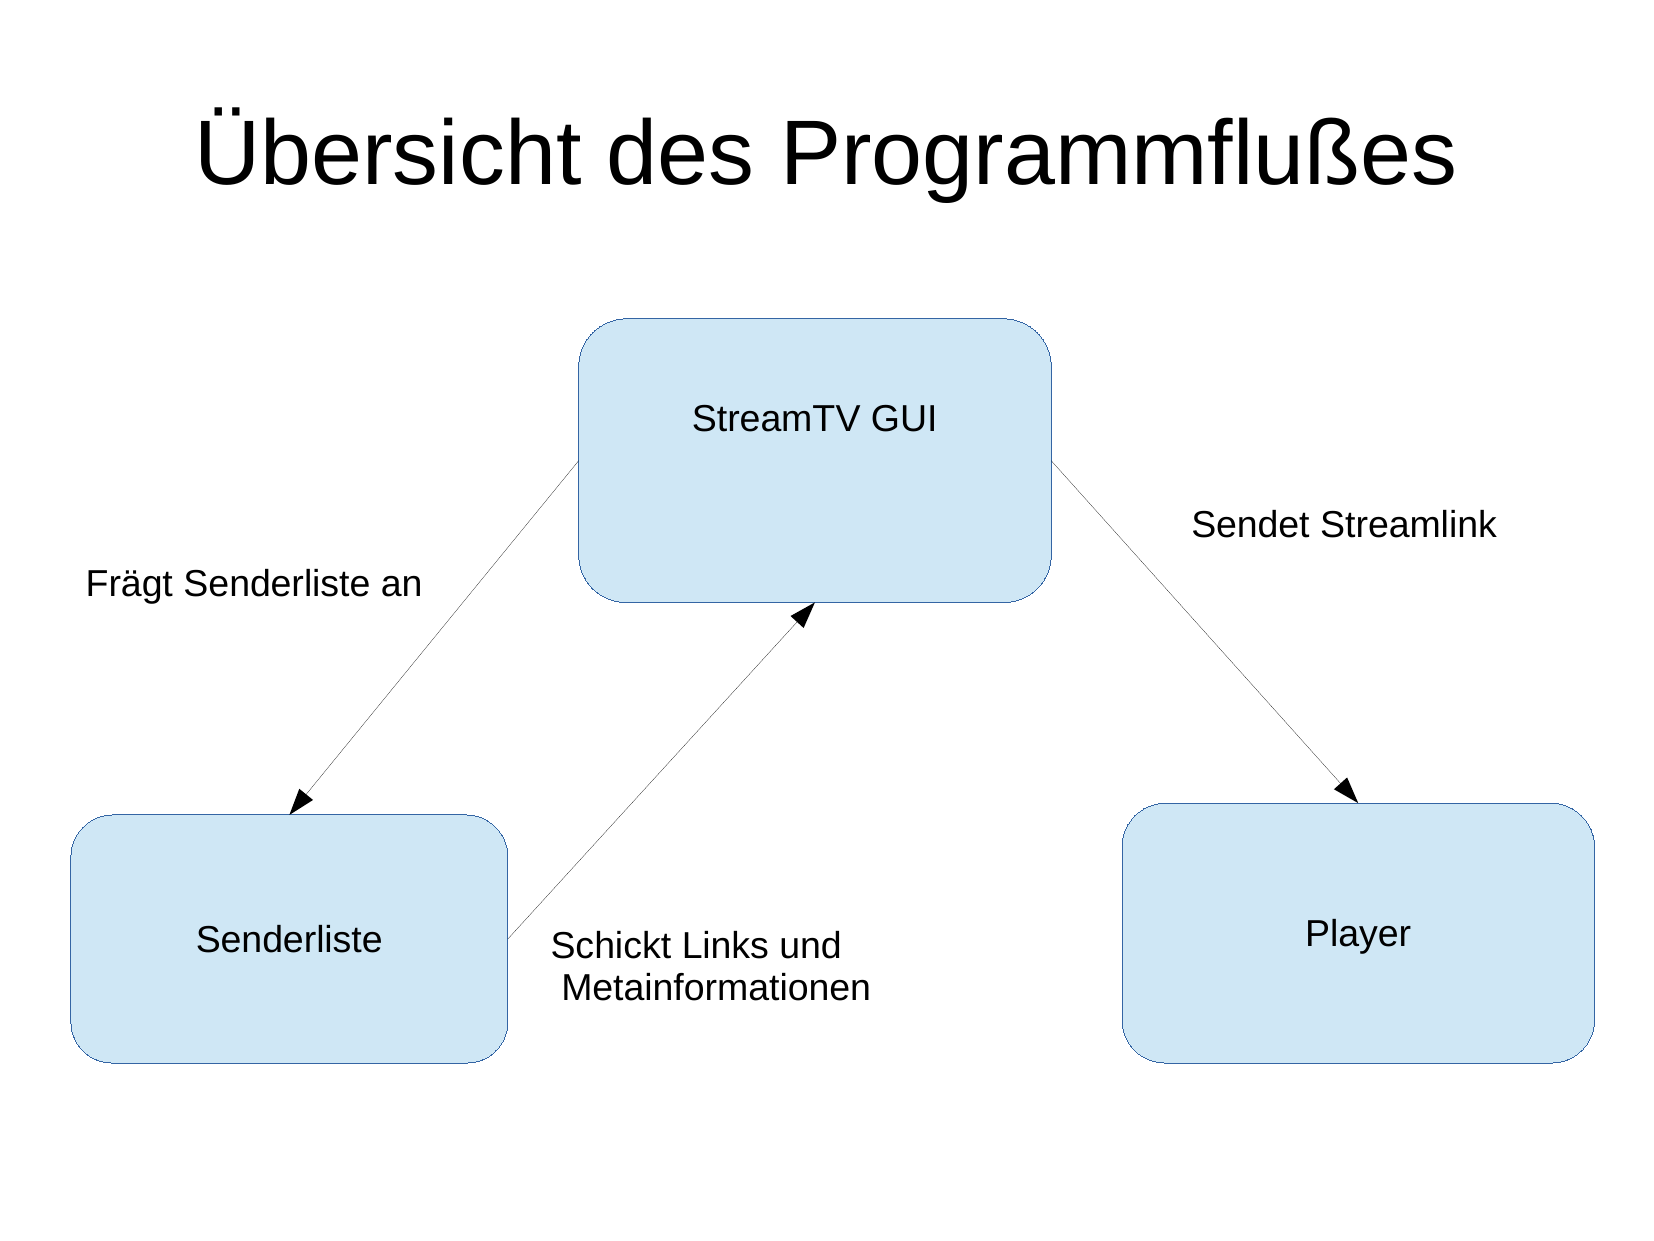

# Übersicht des Programmflußes
StreamTV GUI
Sendet Streamlink
Frägt Senderliste an
Player
Senderliste
Schickt Links und
 Metainformationen